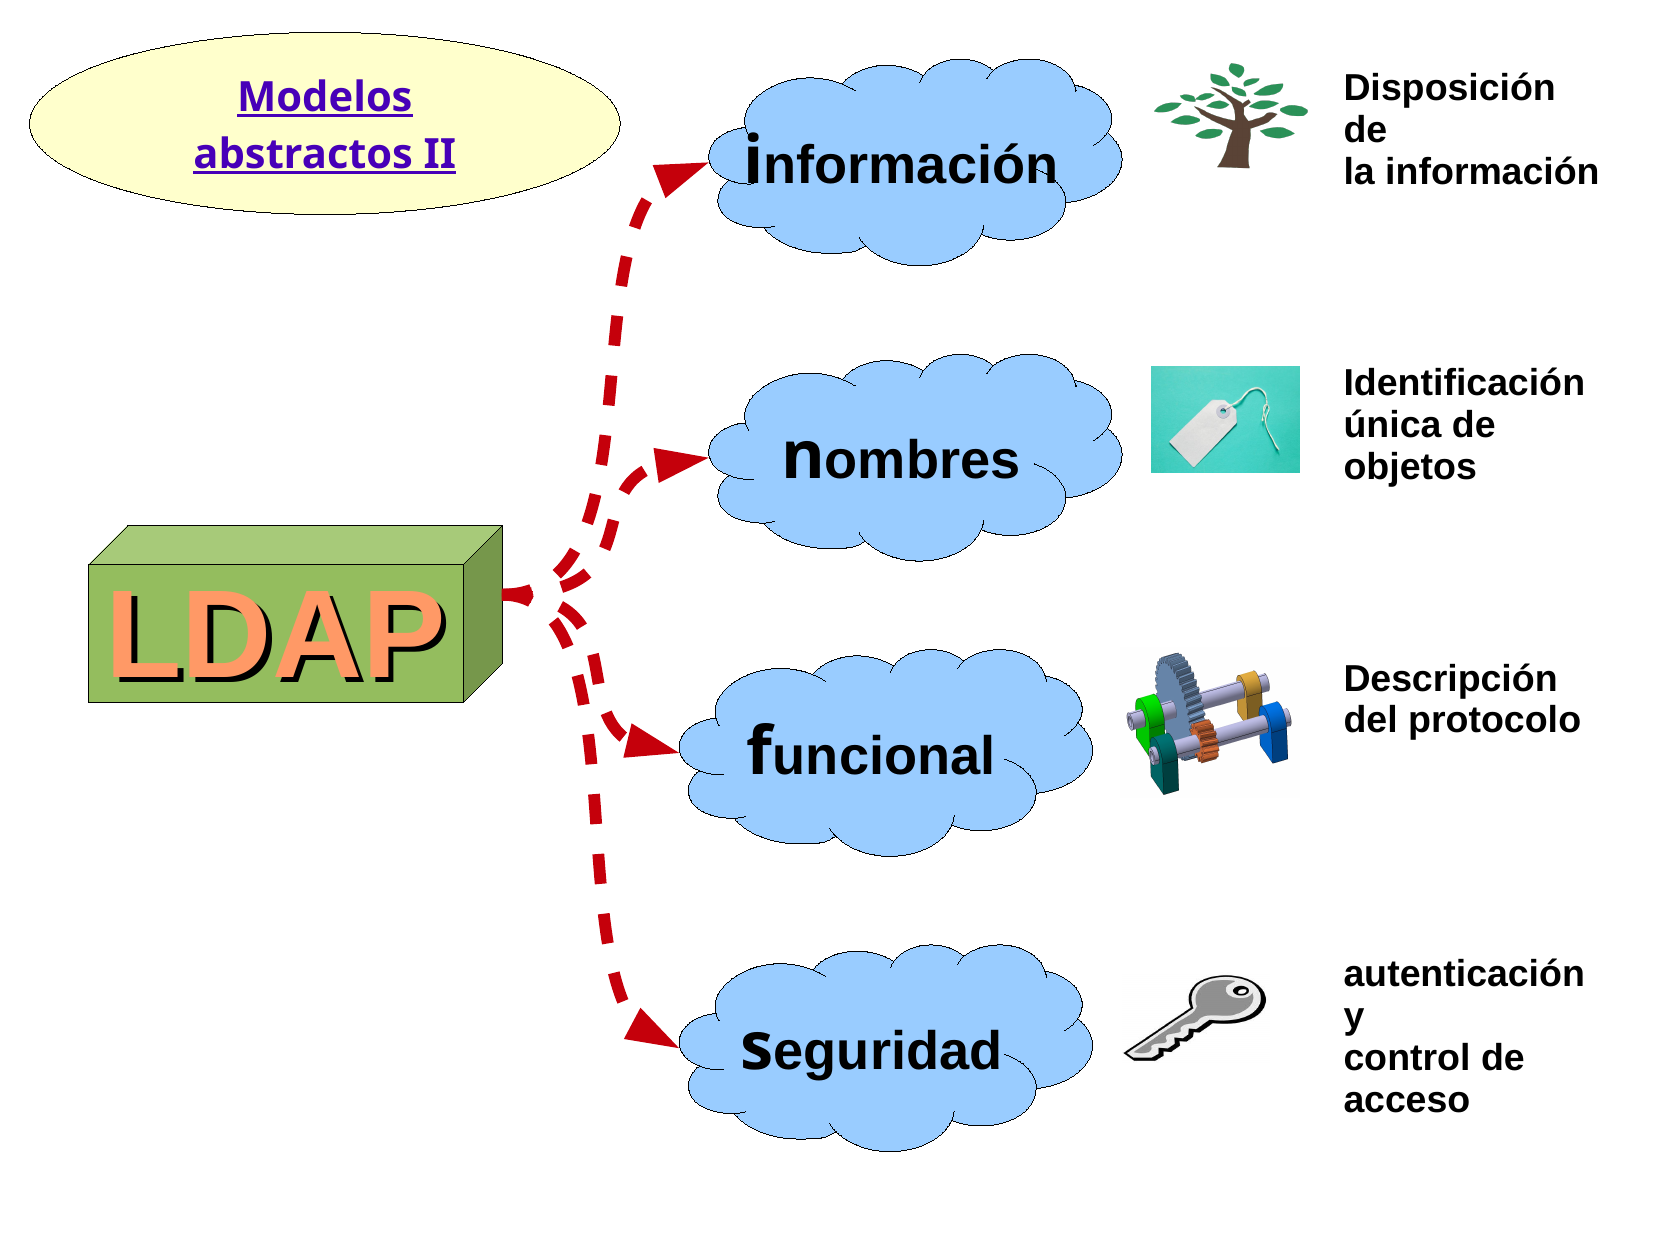

Modelos abstractos II
información
Disposición de
la información
nombres
Identificación
única de
objetos
LDAP
funcional
Descripción del protocolo
seguridad
autenticación y
control de acceso